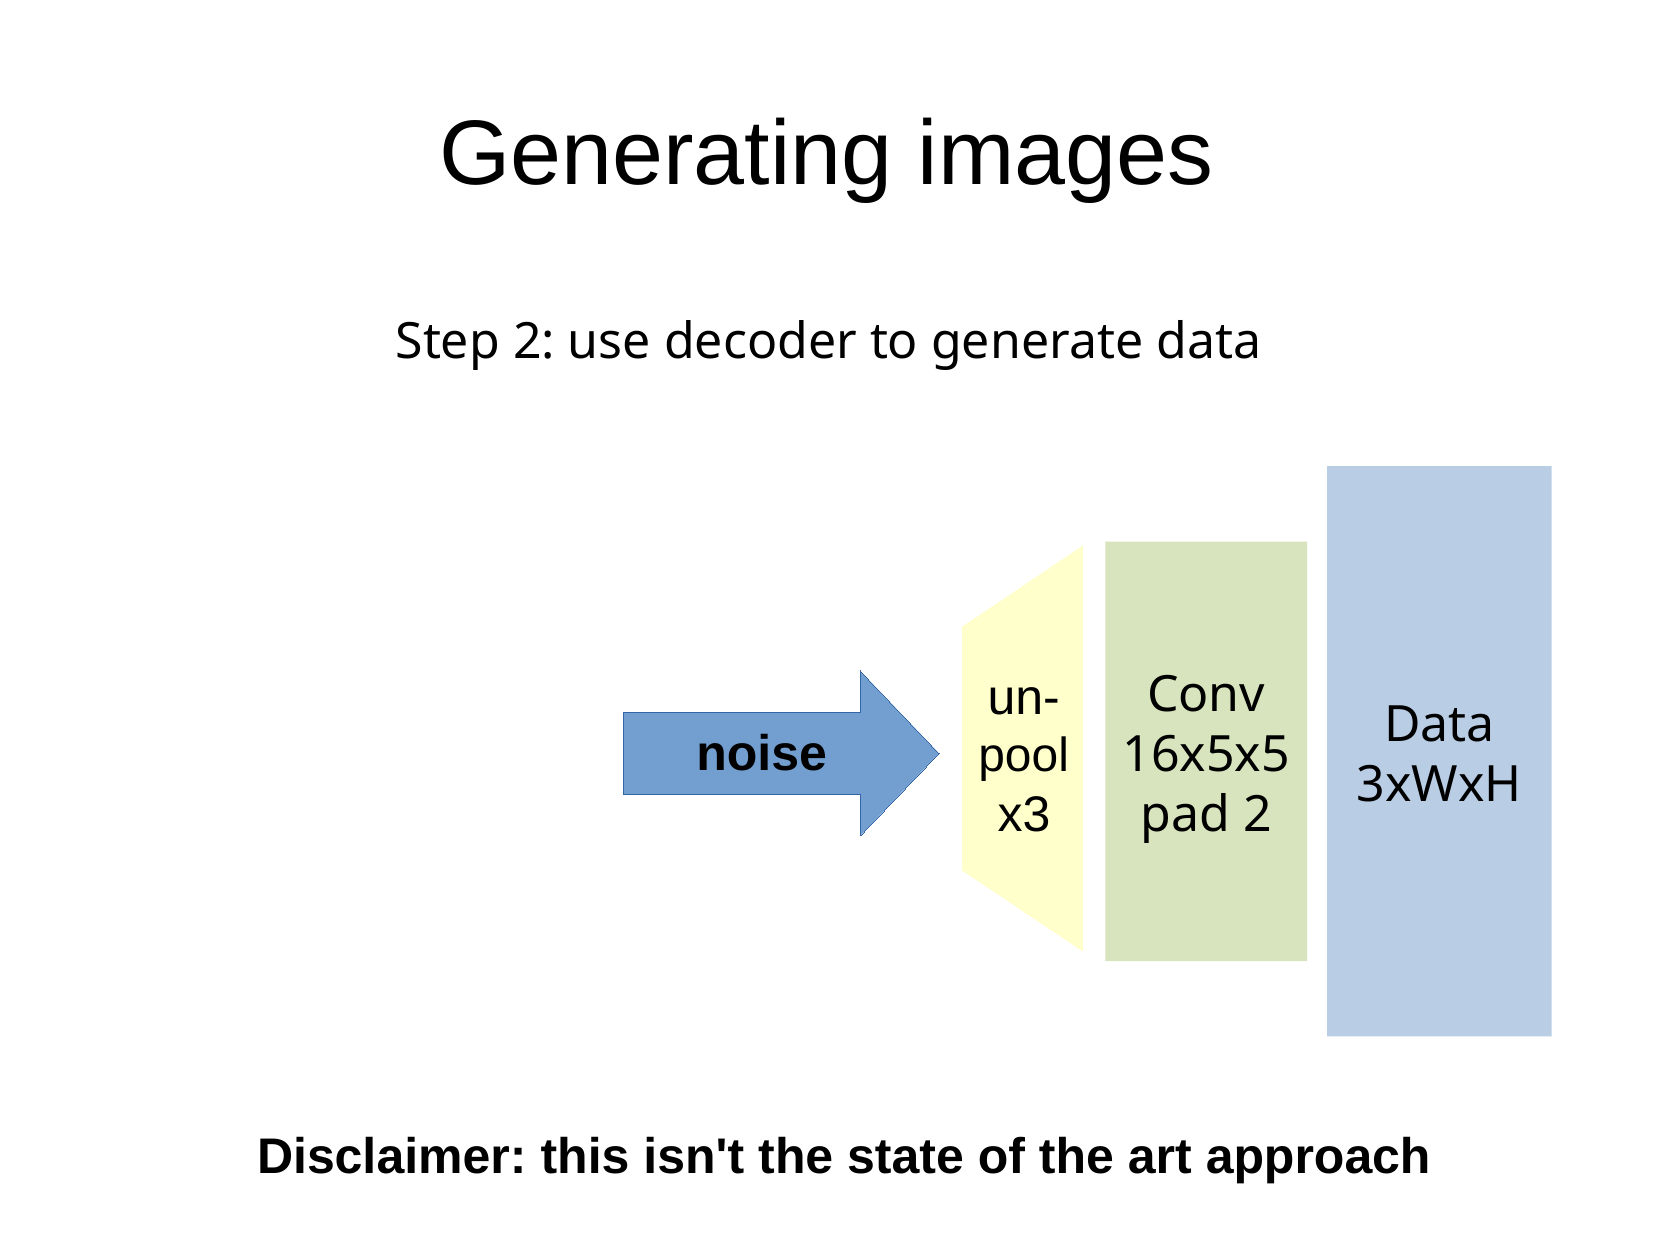

# Generating images
Step 2: use decoder to generate data
Data
3xWxH
Conv
16x5x5
pad 2
un-
pool
x3
noise
Disclaimer: this isn't the state of the art approach